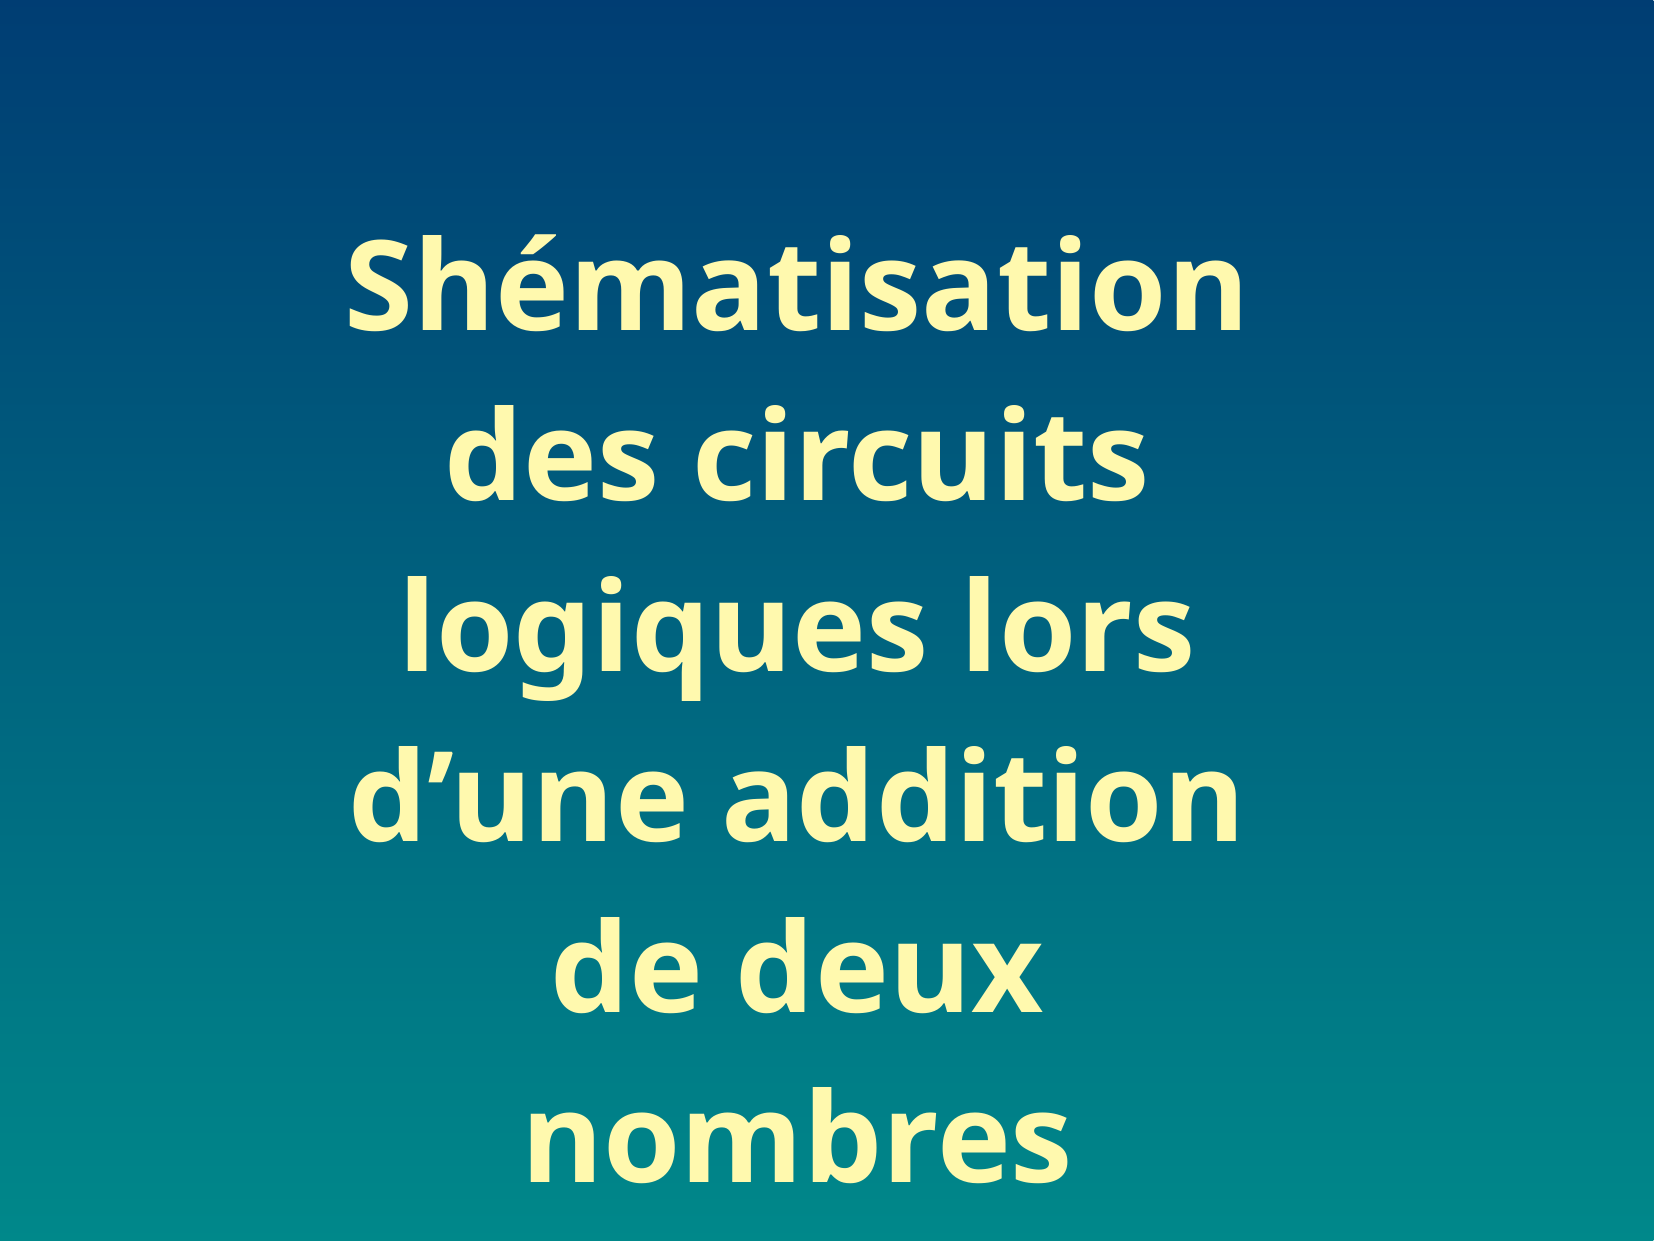

Shématisation des circuits logiques lors d’une addition de deux nombres binaires